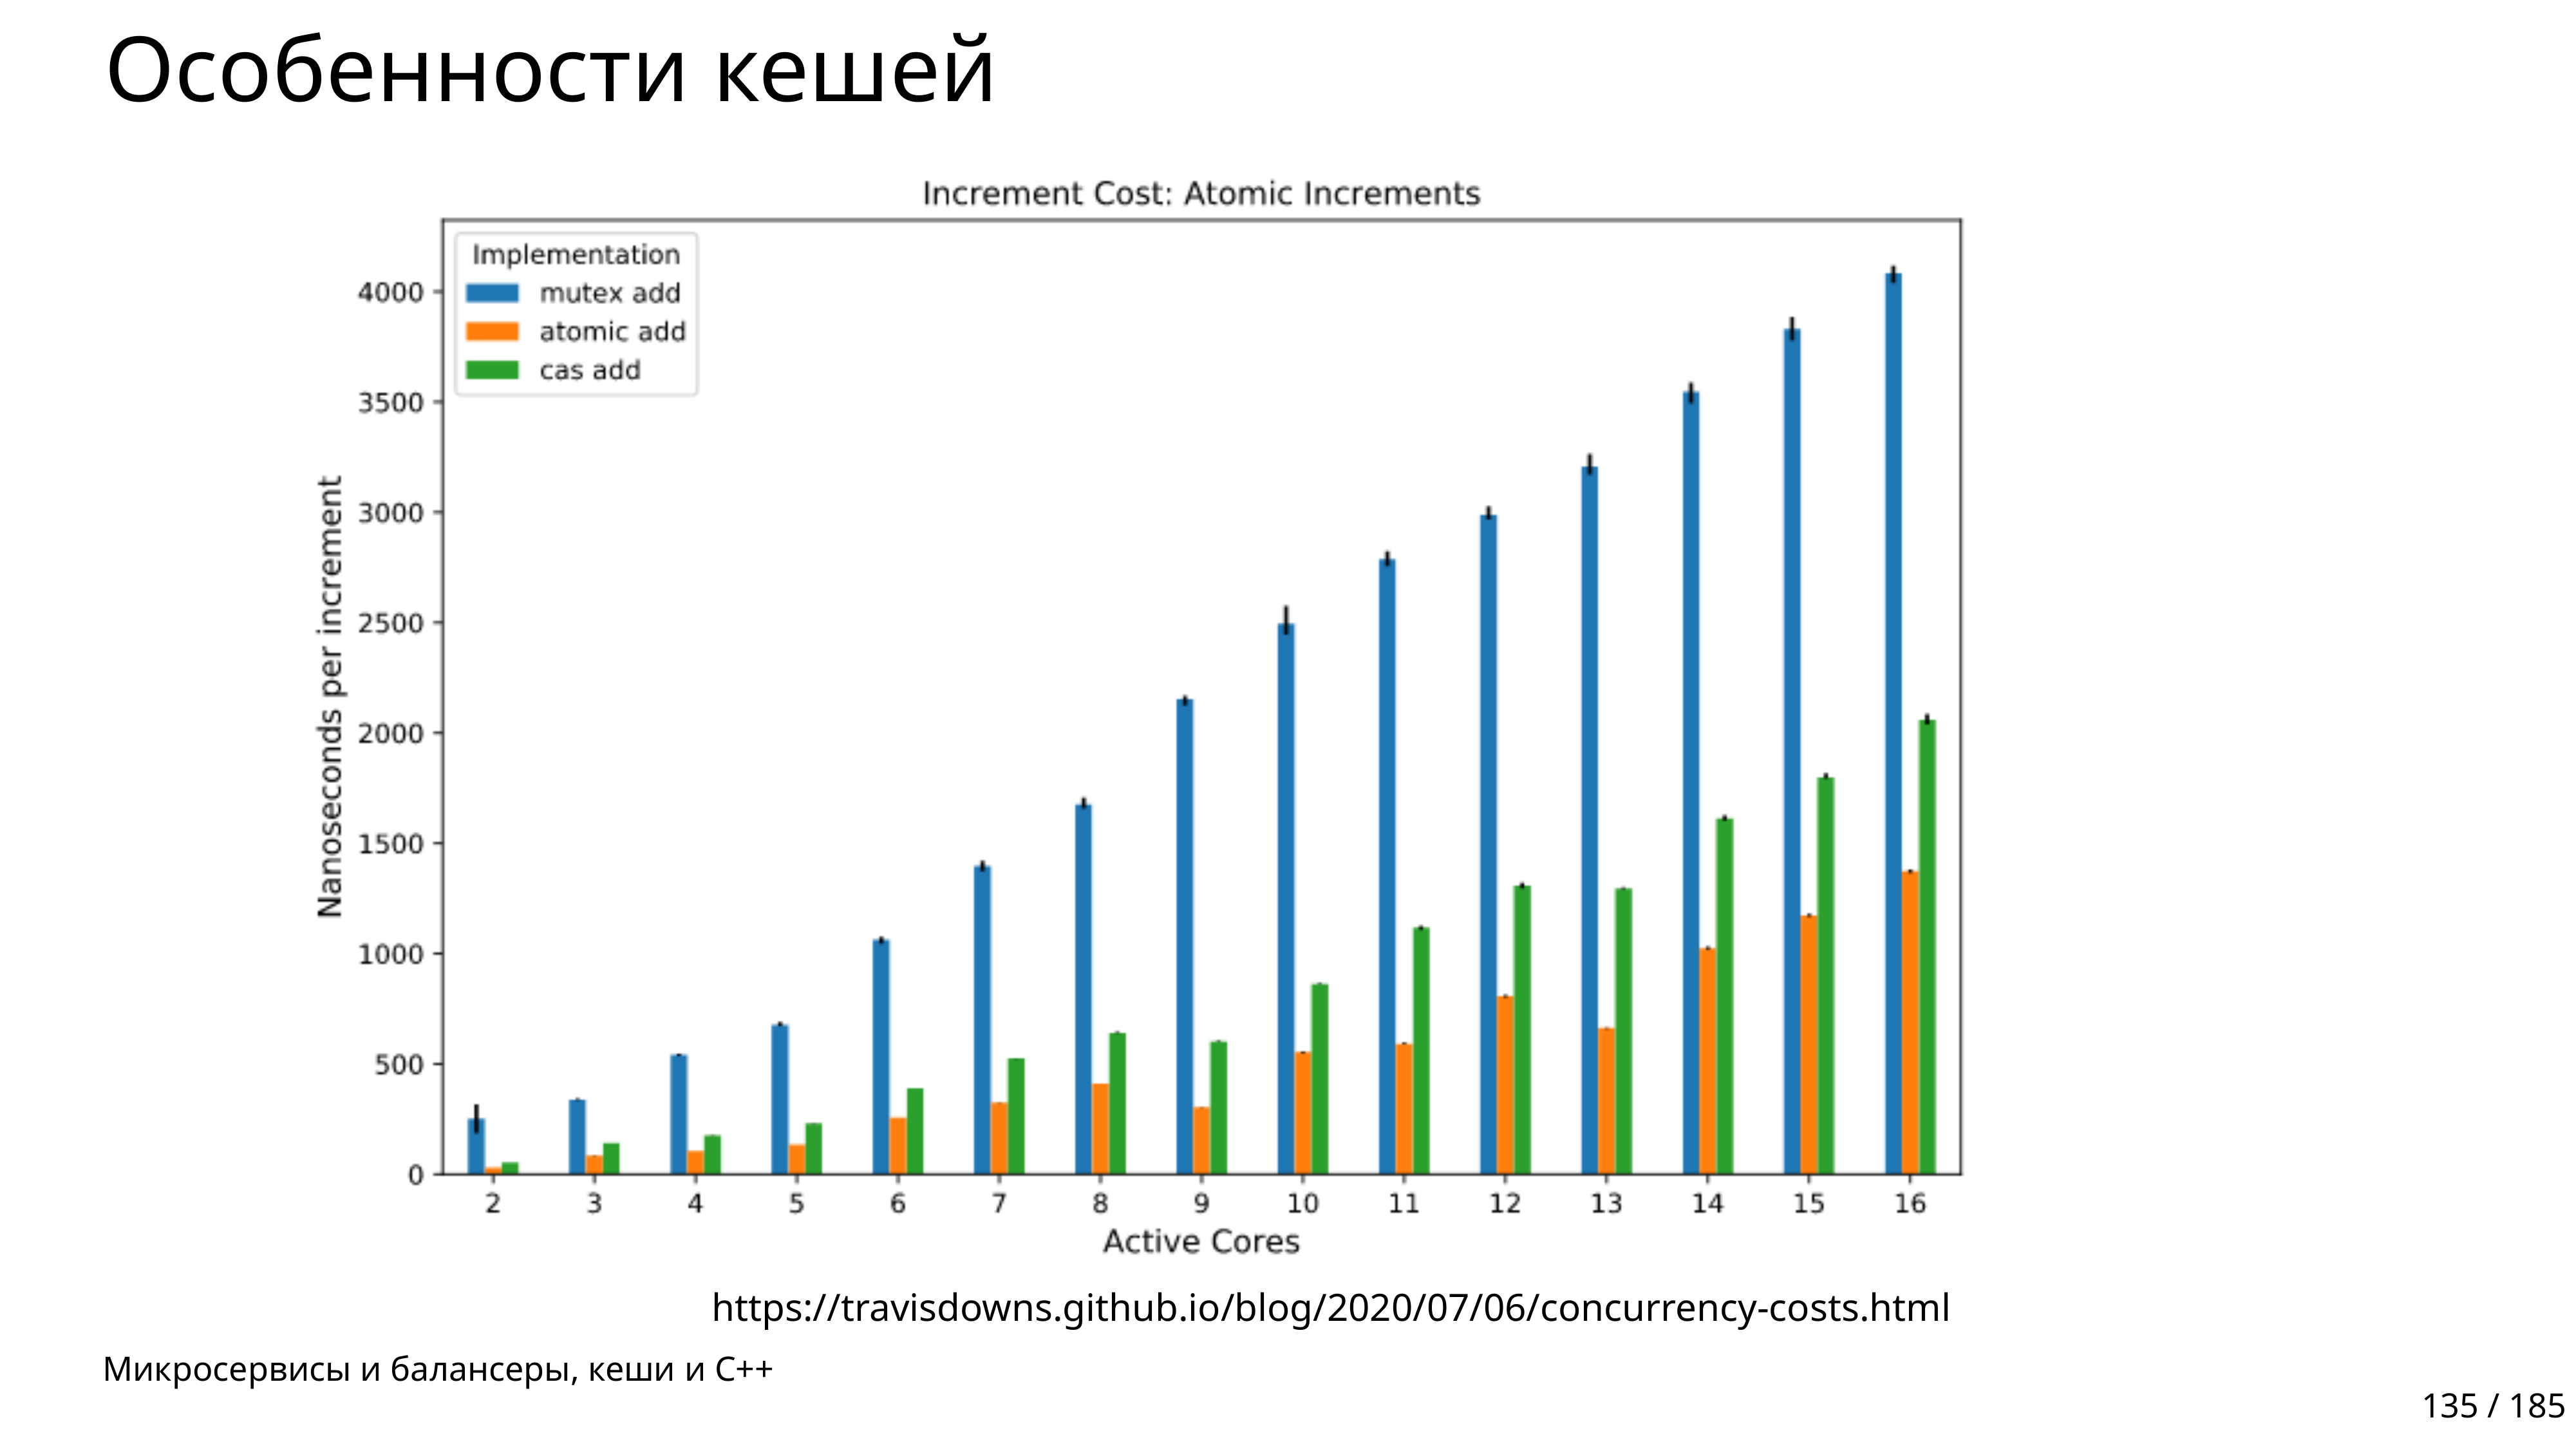

Особенности кешей
# https://travisdowns.github.io/blog/2020/07/06/concurrency-costs.html
Микросервисы и балансеры, кеши и C++